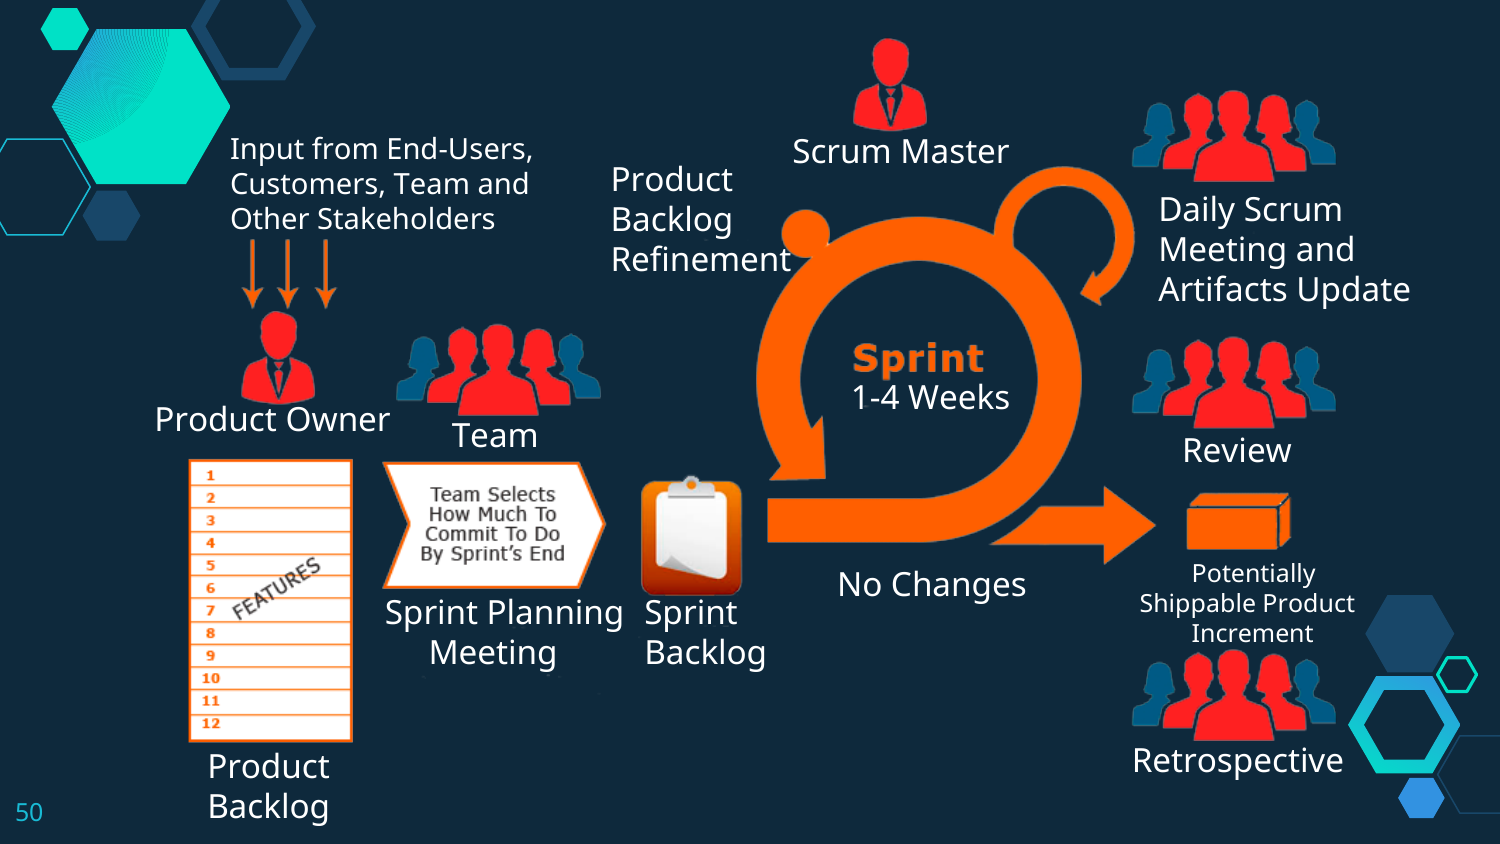

Input from End-Users,
Customers, Team and
Other Stakeholders
Scrum Master
Product
Backlog
Refinement
Daily Scrum
Meeting and
Artifacts Update
1-4 Weeks
Product Owner
Team
Review
 Potentially
Shippable Product
 Increment
No Changes
Sprint Planning
 Meeting
Sprint
Backlog
Retrospective
Product
Backlog